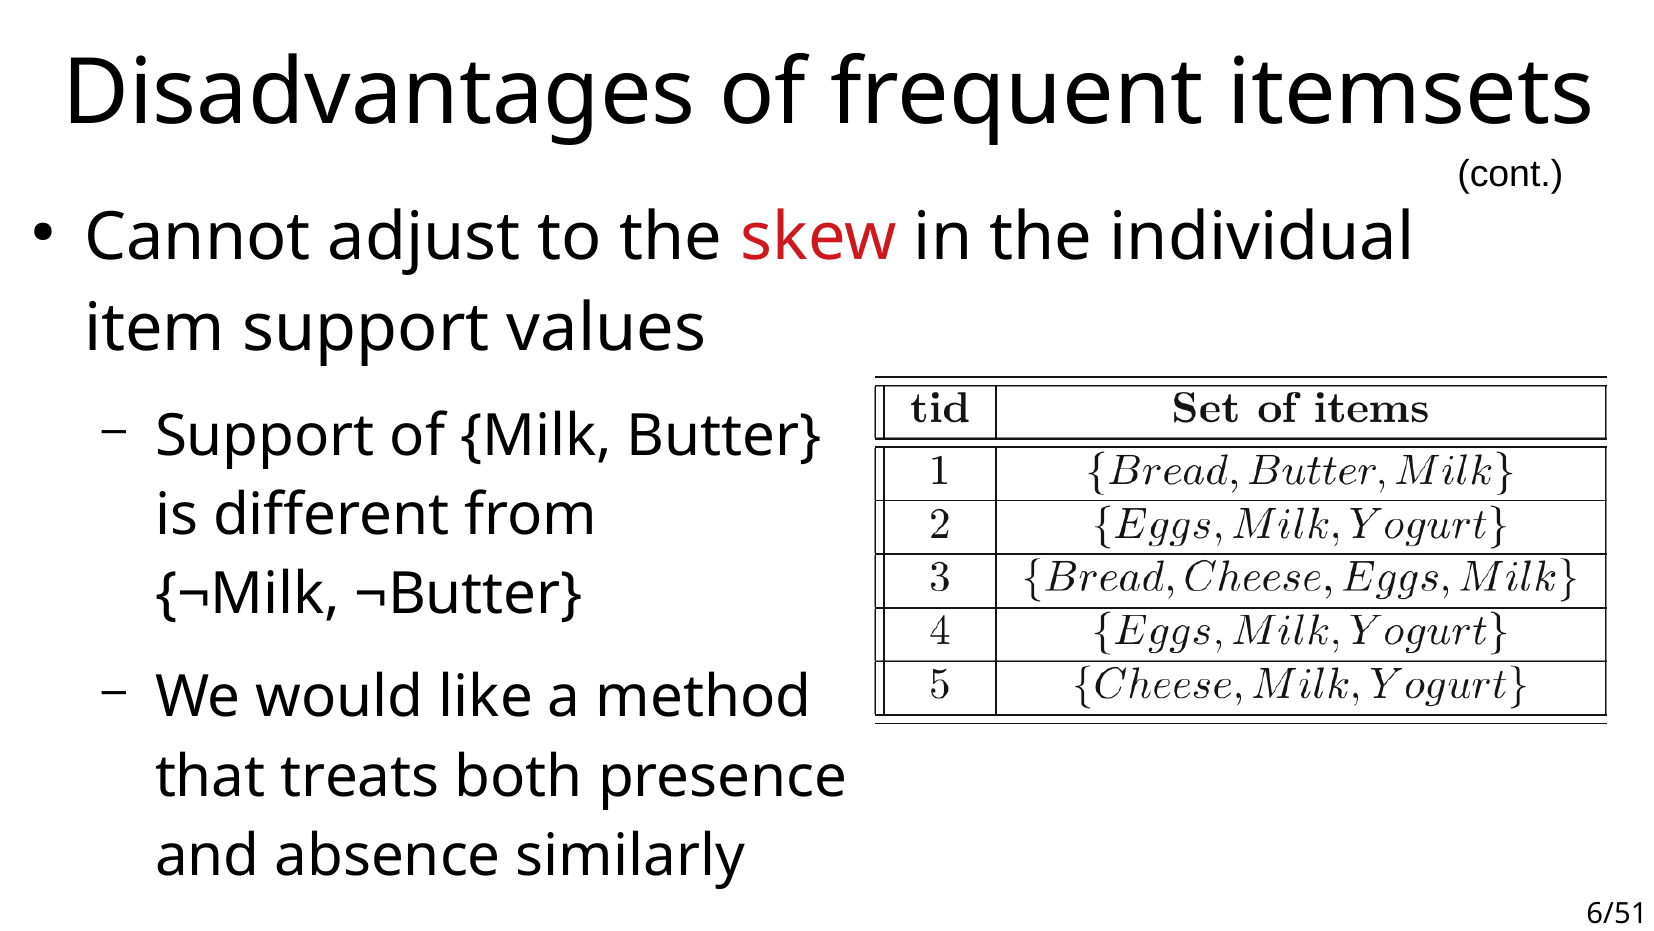

# Disadvantages of frequent itemsets
(cont.)
Cannot adjust to the skew in the individual item support values
Support of {Milk, Butter}
is different from
{¬Milk, ¬Butter}
We would like a method
that treats both presence
and absence similarly
6